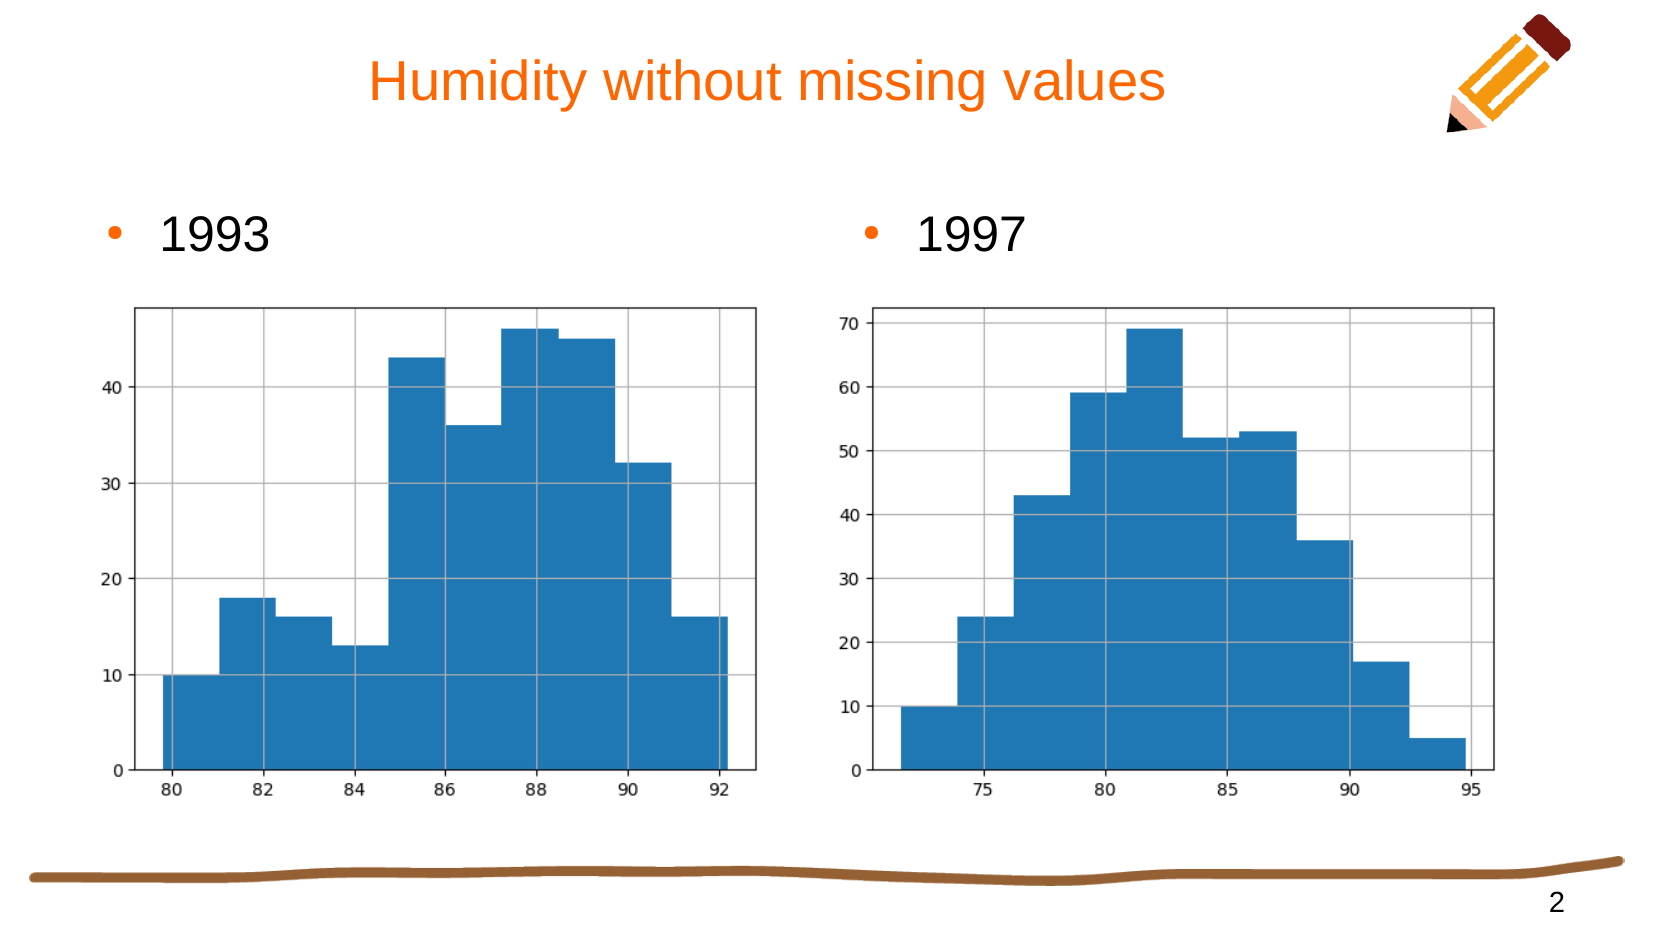

# Humidity without missing values
1993
1997
2